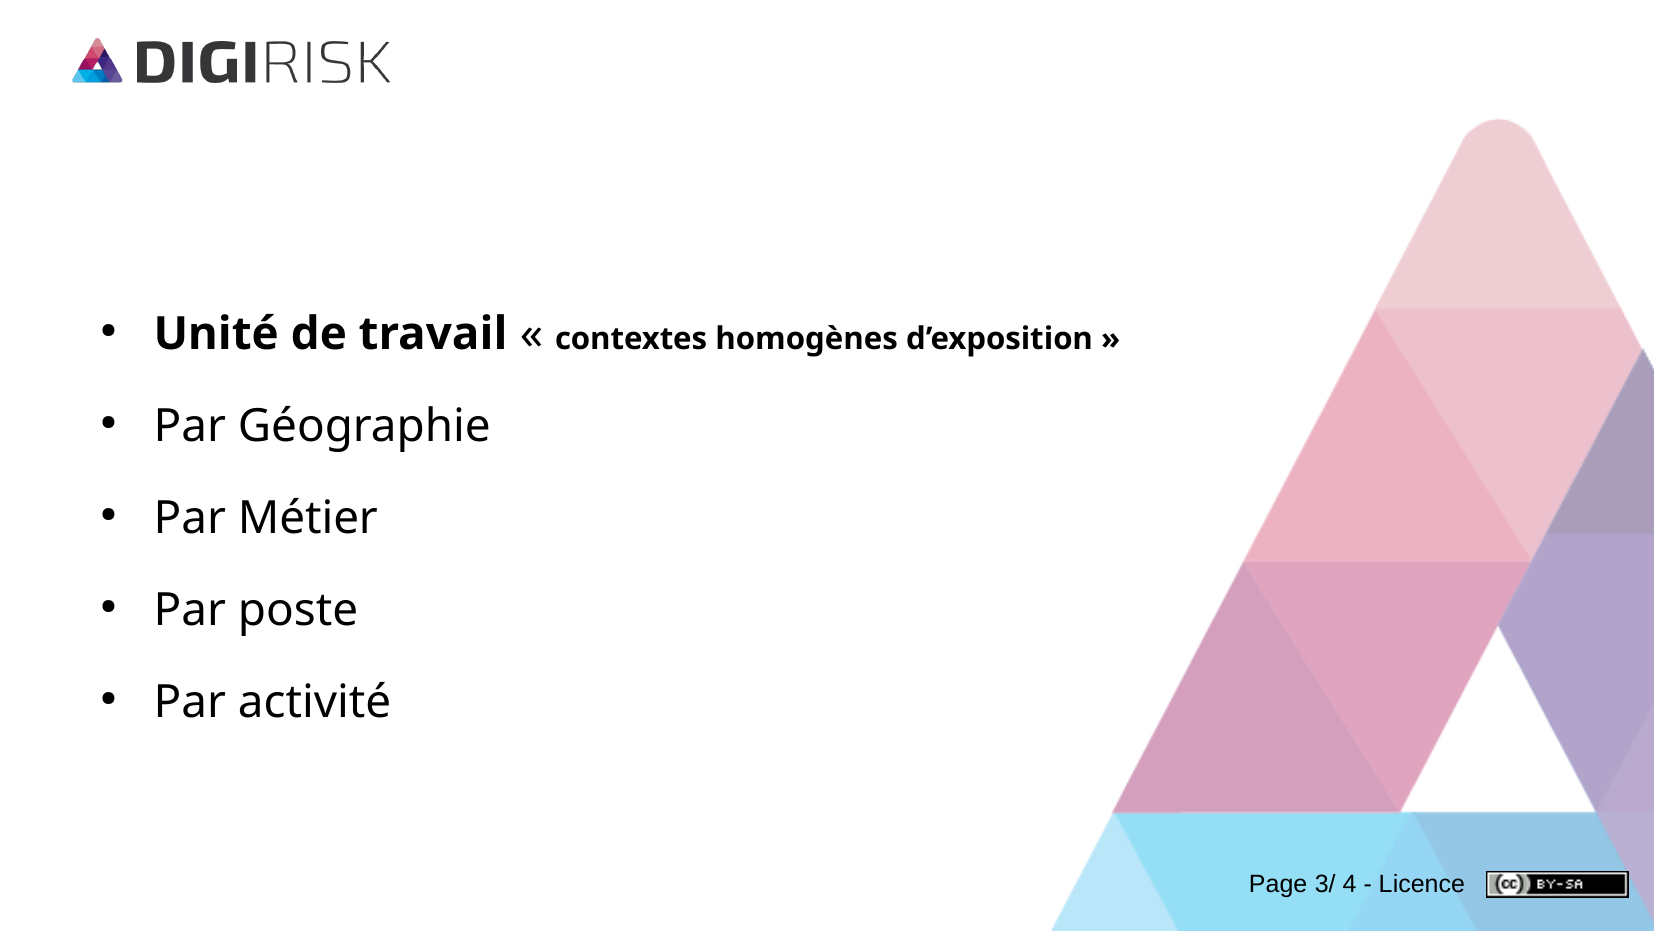

#
Unité de travail « contextes homogènes d’exposition »
Par Géographie
Par Métier
Par poste
Par activité